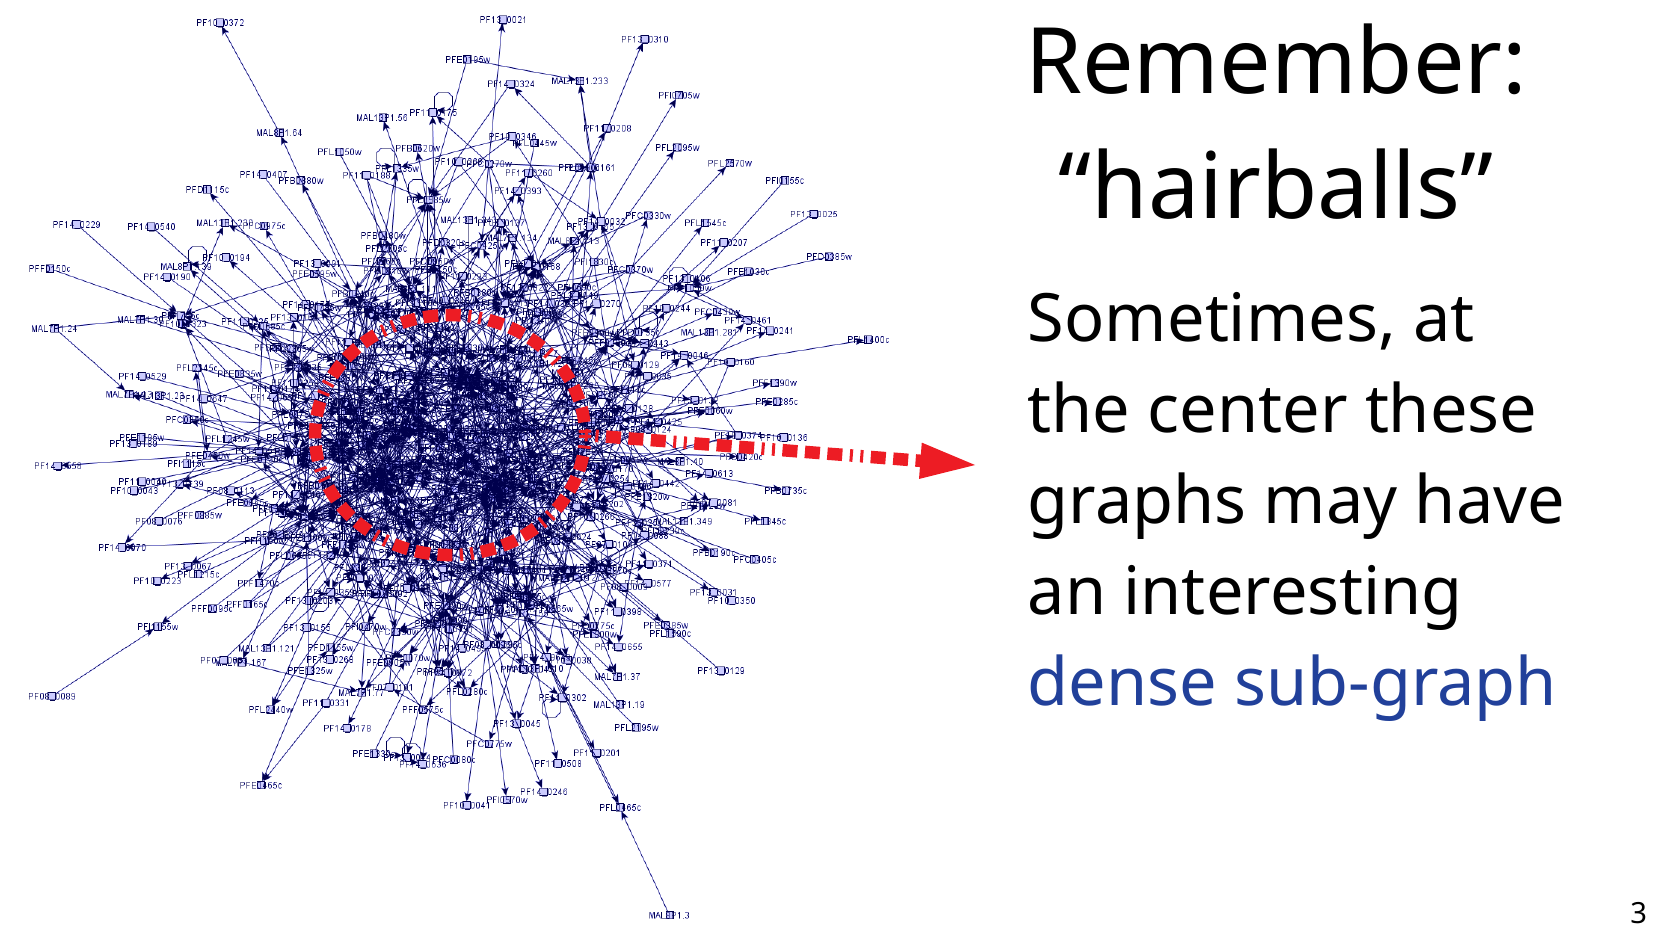

# Remember: “hairballs”
Sometimes, at the center these graphs may have an interesting dense sub-graph
3